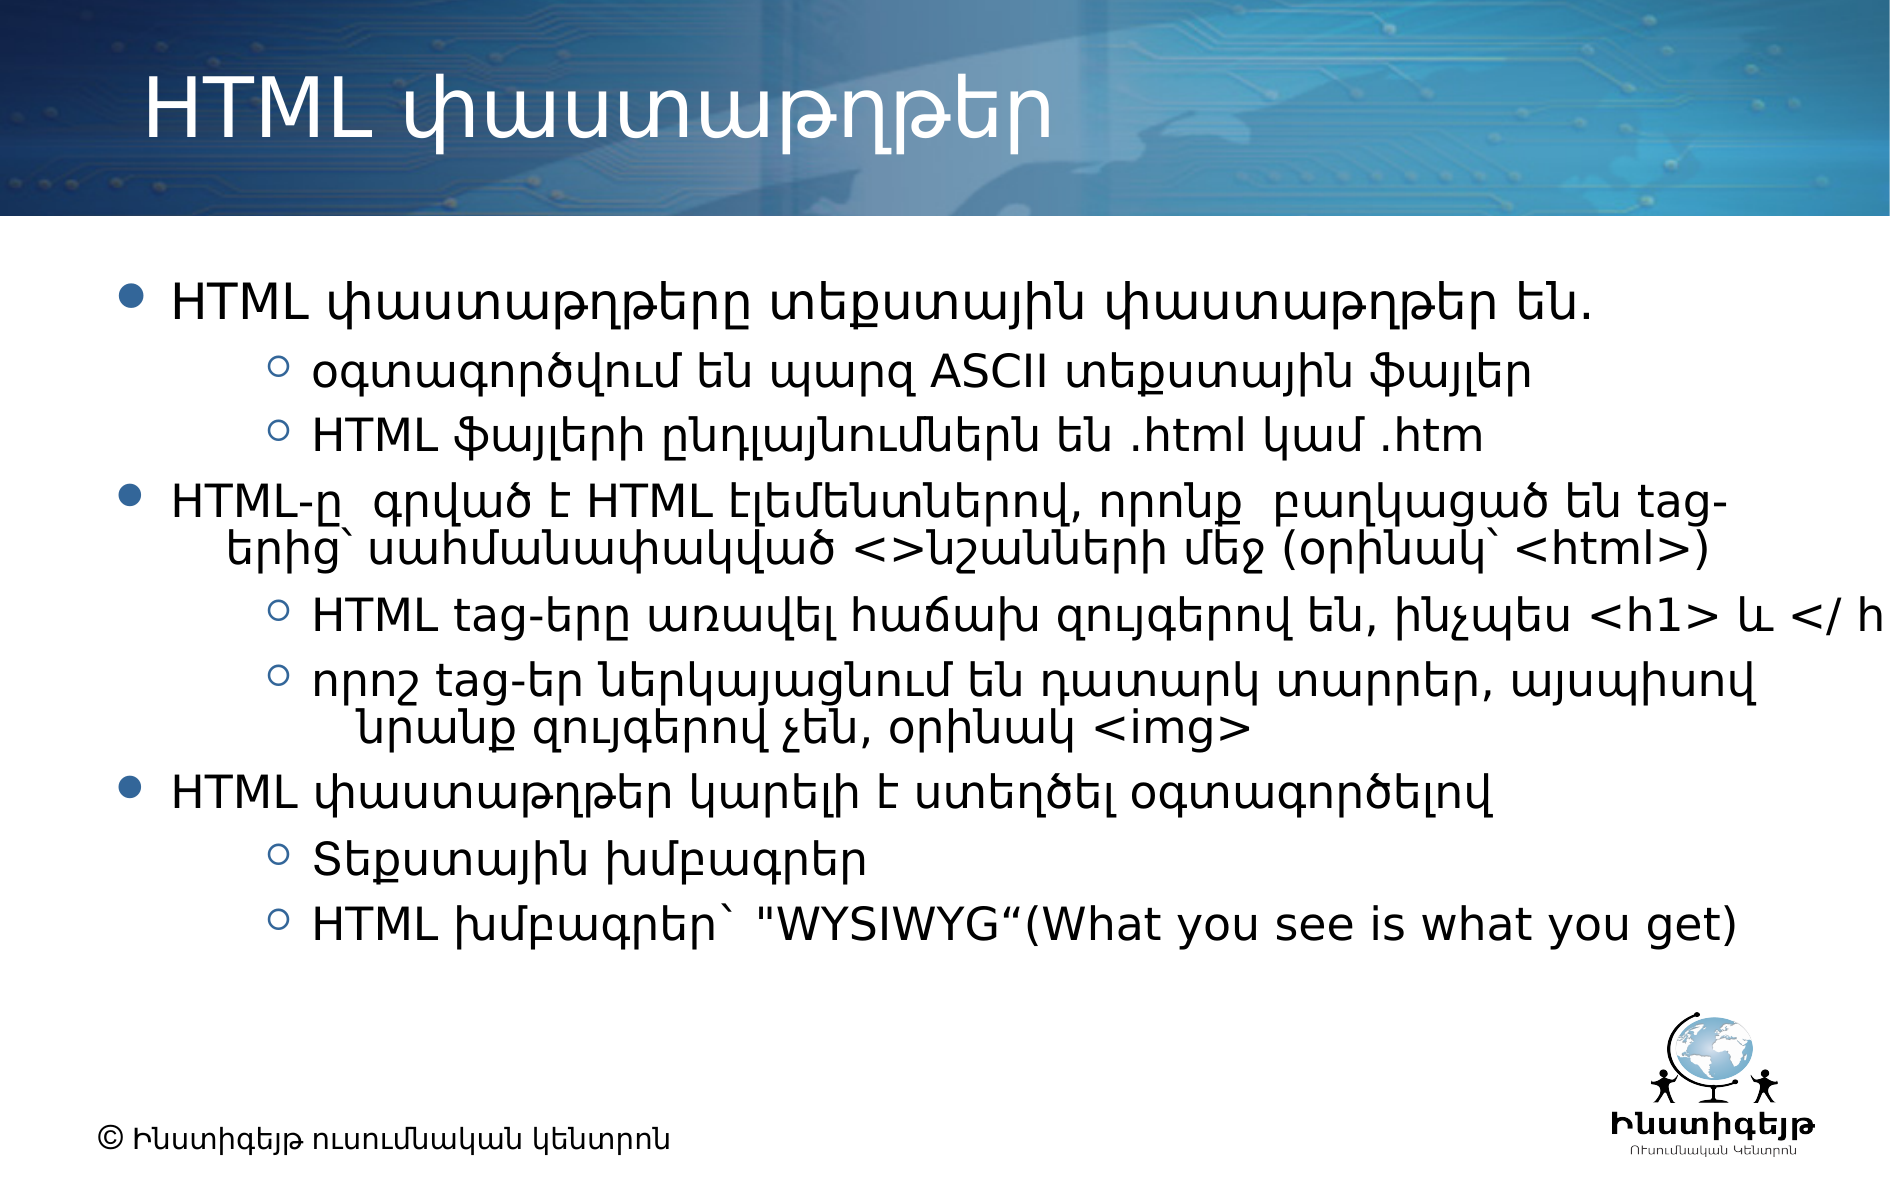

HTML փաստաթղթեր
HTML փաստաթղթերը տեքստային փաստաթղթեր են․
օգտագործվում են պարզ ASCII տեքստային ֆայլեր
HTML ֆայլերի ընդլայնումներն են .html կամ .htm
HTML-ը գրված է HTML էլեմենտներով, որոնք բաղկացած են tag-երից՝ սահմանափակված <>նշանների մեջ (օրինակ՝ <html>)
HTML tag-երը առավել հաճախ զույգերով են, ինչպես <h1> և </ h1>
որոշ tag-եր ներկայացնում են դատարկ տարրեր, այսպիսով նրանք զույգերով չեն, օրինակ <img>
HTML փաստաթղթեր կարելի է ստեղծել օգտագործելով
Տեքստային խմբագրեր
HTML խմբագրեր` "WYSIWYG“(What you see is what you get)